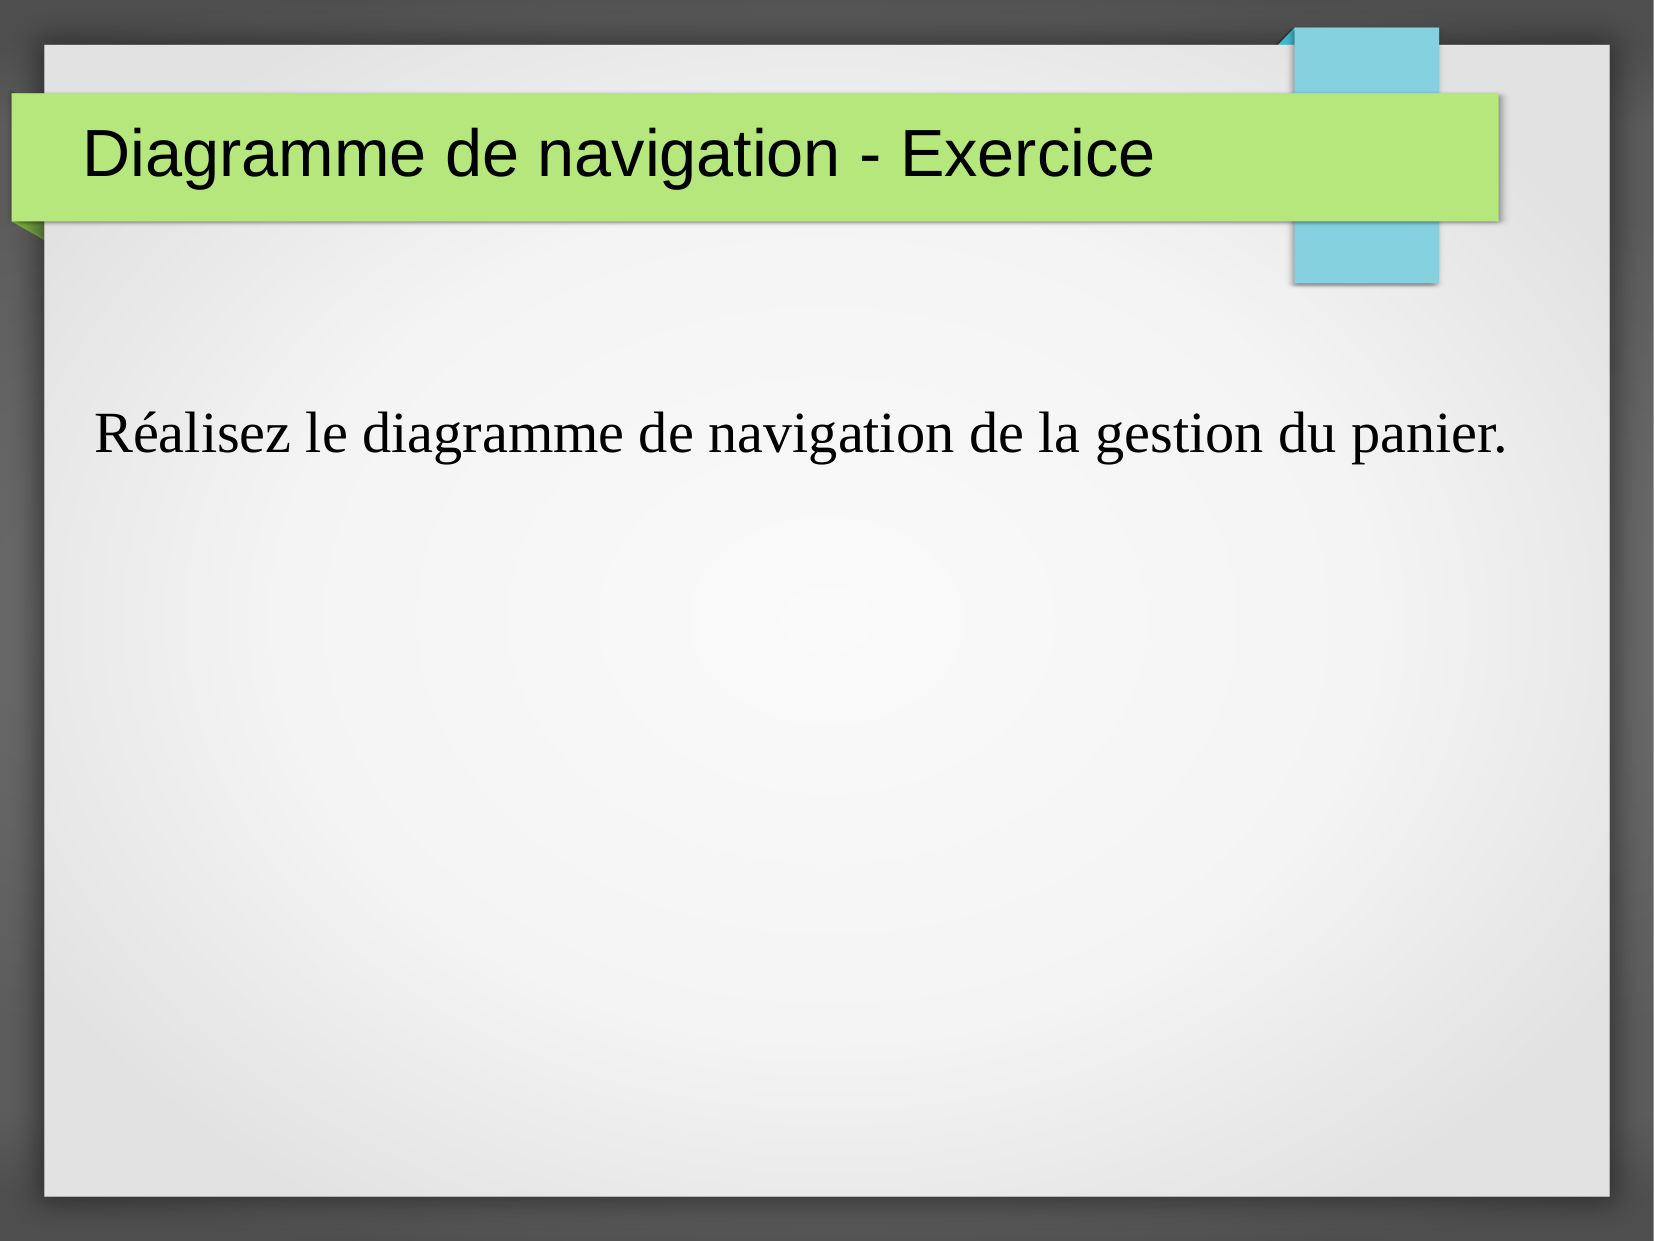

# Diagramme de navigation - Exercice
Réalisez le diagramme de navigation de la gestion du panier.